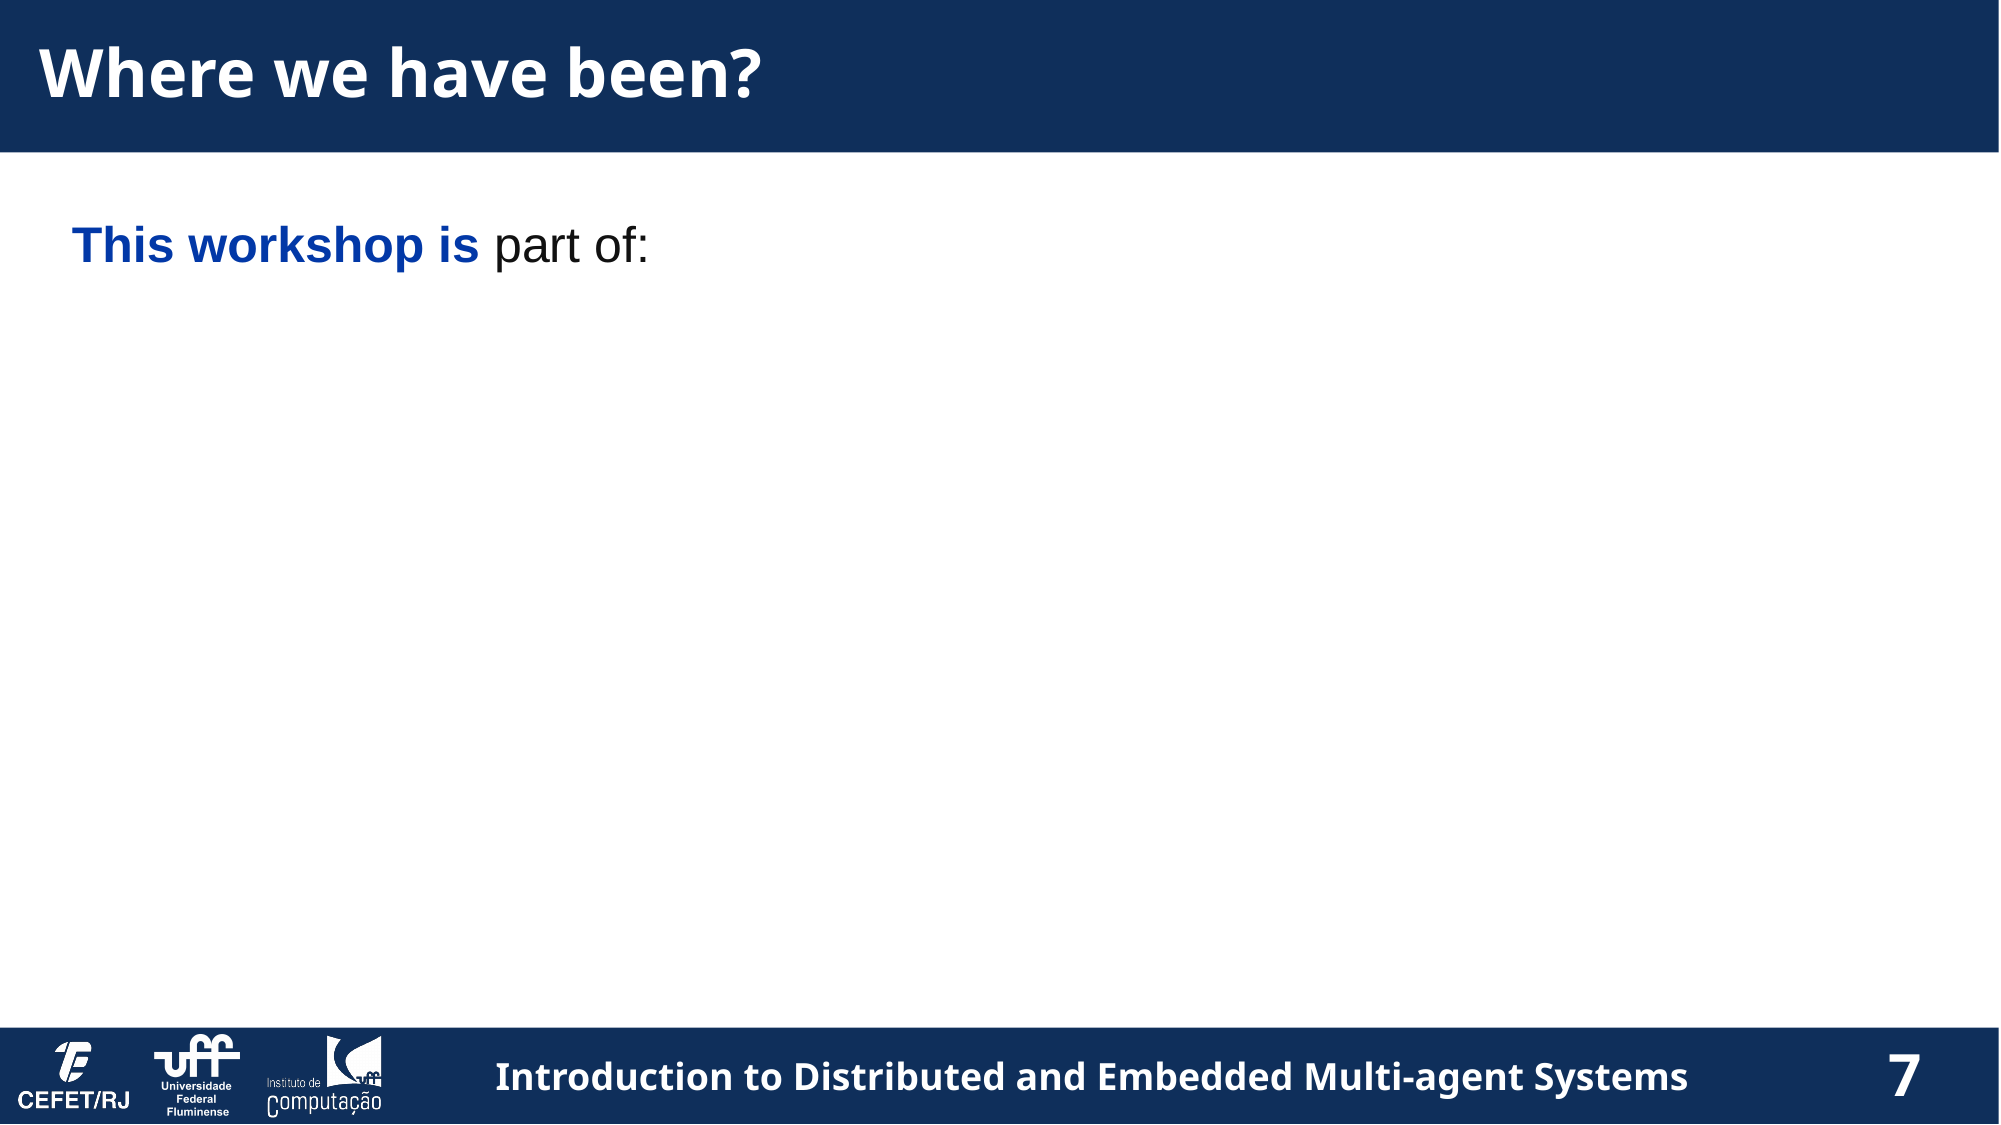

Where we have been?
This workshop is part of: